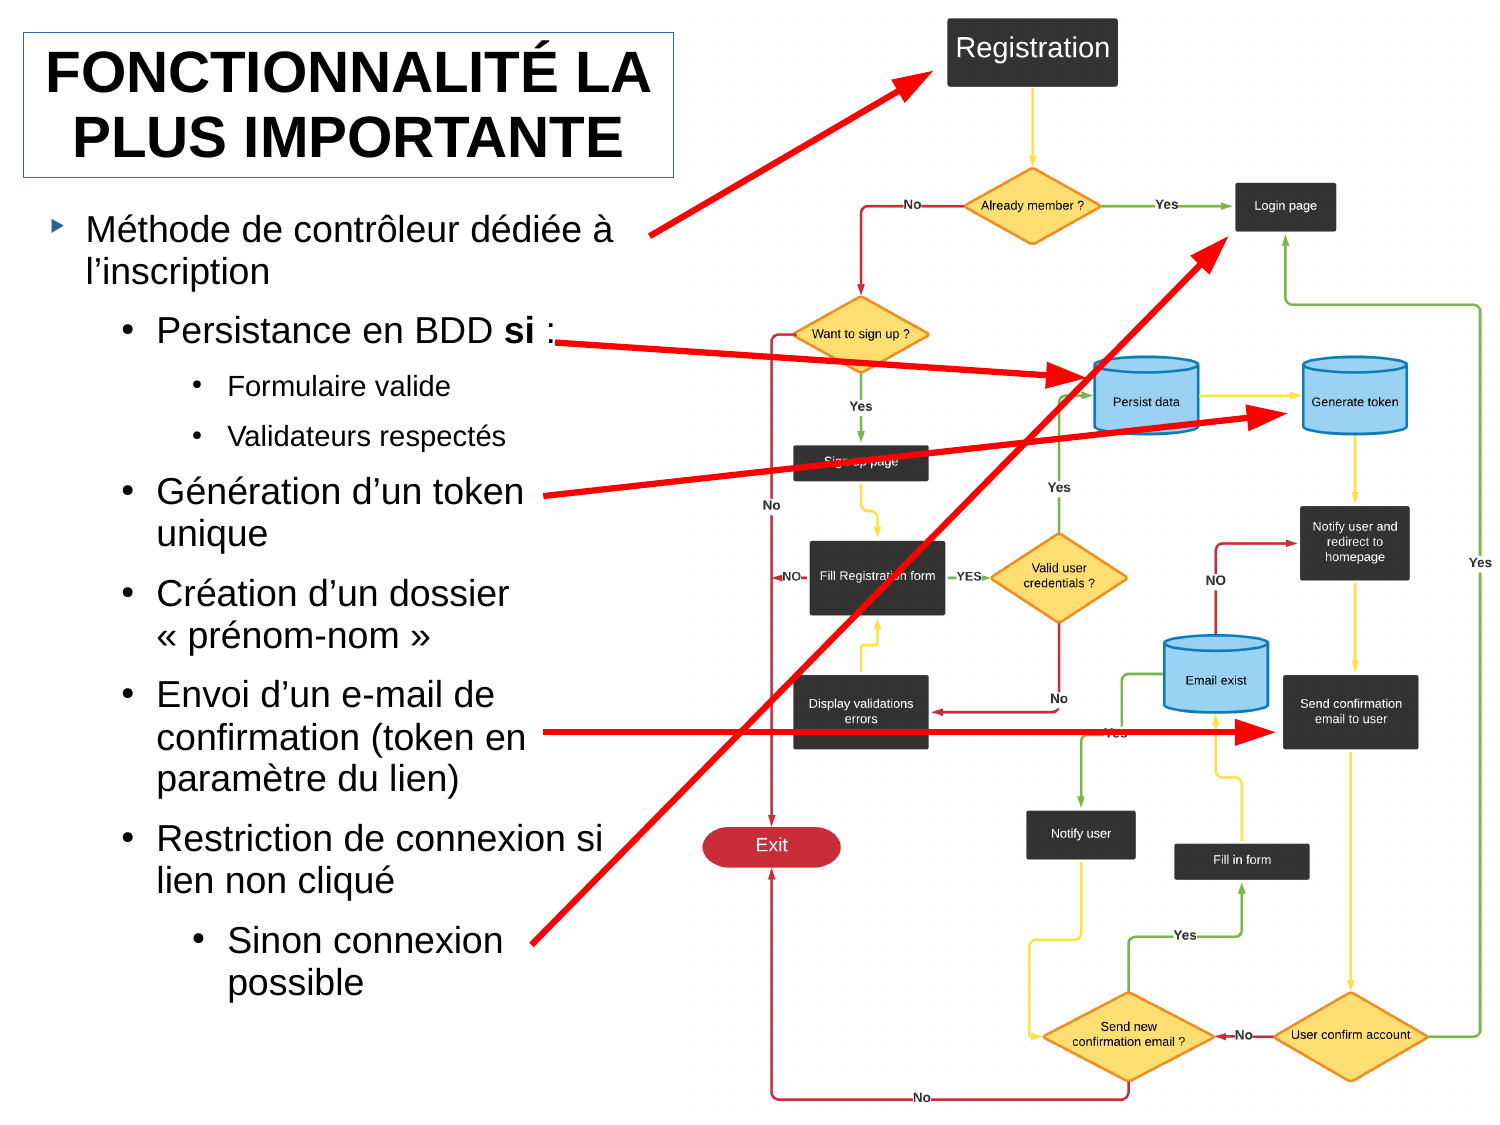

FONCTIONNALITÉ LA PLUS IMPORTANTE
Méthode de contrôleur dédiée à l’inscription
Persistance en BDD si :
Formulaire valide
Validateurs respectés
Génération d’un token unique
Création d’un dossier « prénom-nom »
Envoi d’un e-mail de confirmation (token en paramètre du lien)
Restriction de connexion si lien non cliqué
Sinon connexion possible
Soutenance Concepteur Développeur d'Application - David Saoud - 26/11/2020
48